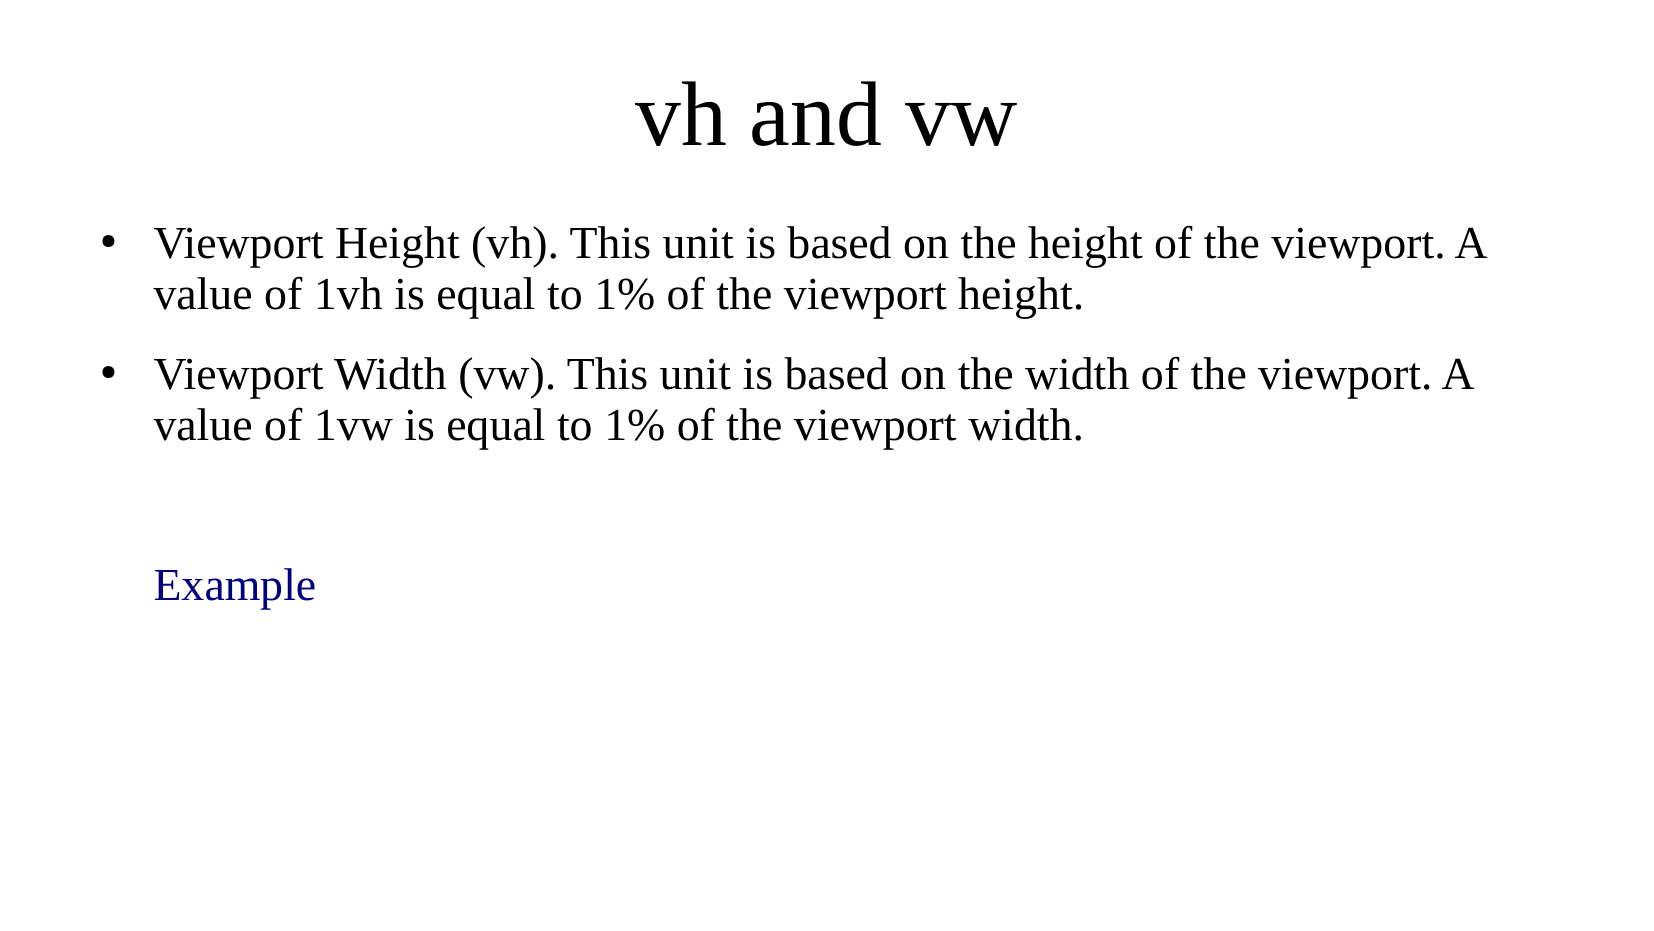

# vh and vw
Viewport Height (vh). This unit is based on the height of the viewport. A value of 1vh is equal to 1% of the viewport height.
Viewport Width (vw). This unit is based on the width of the viewport. A value of 1vw is equal to 1% of the viewport width.
Example